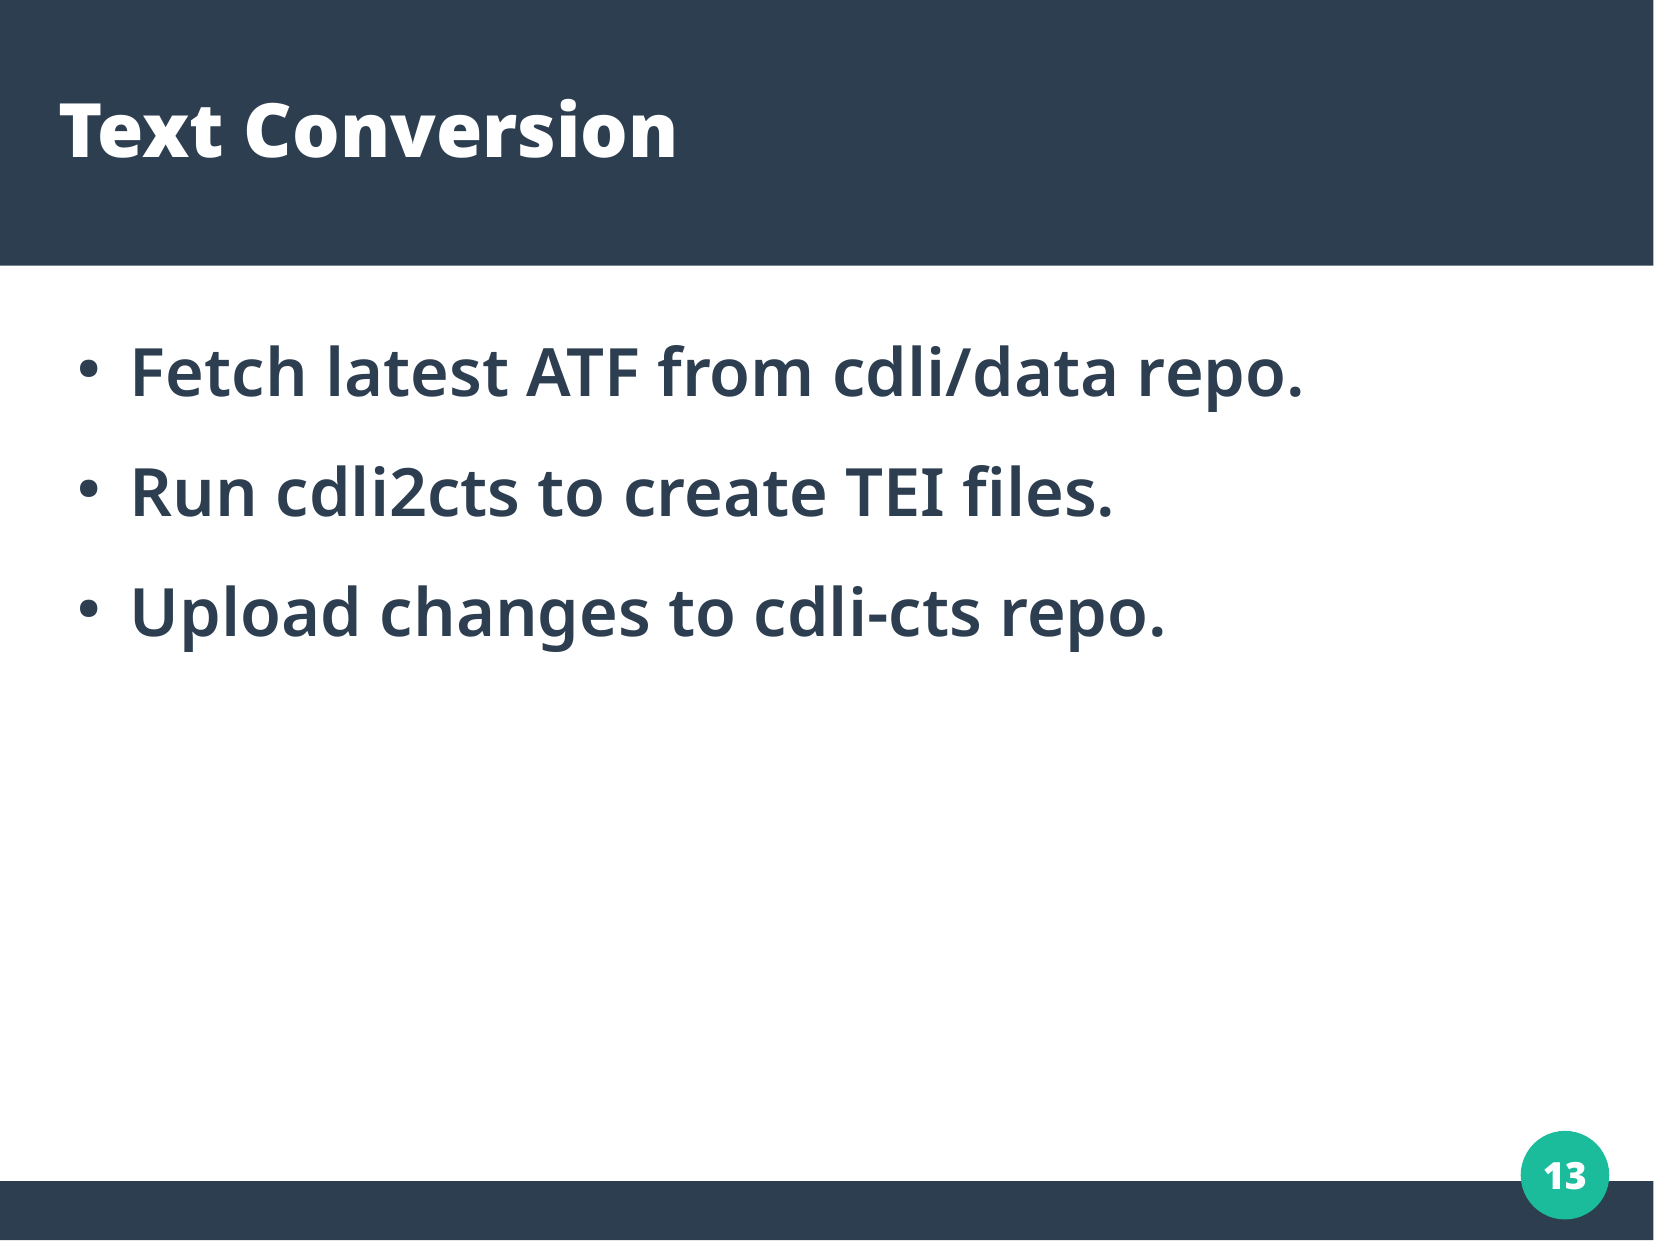

# Text Conversion
Fetch latest ATF from cdli/data repo.
Run cdli2cts to create TEI files.
Upload changes to cdli-cts repo.
13